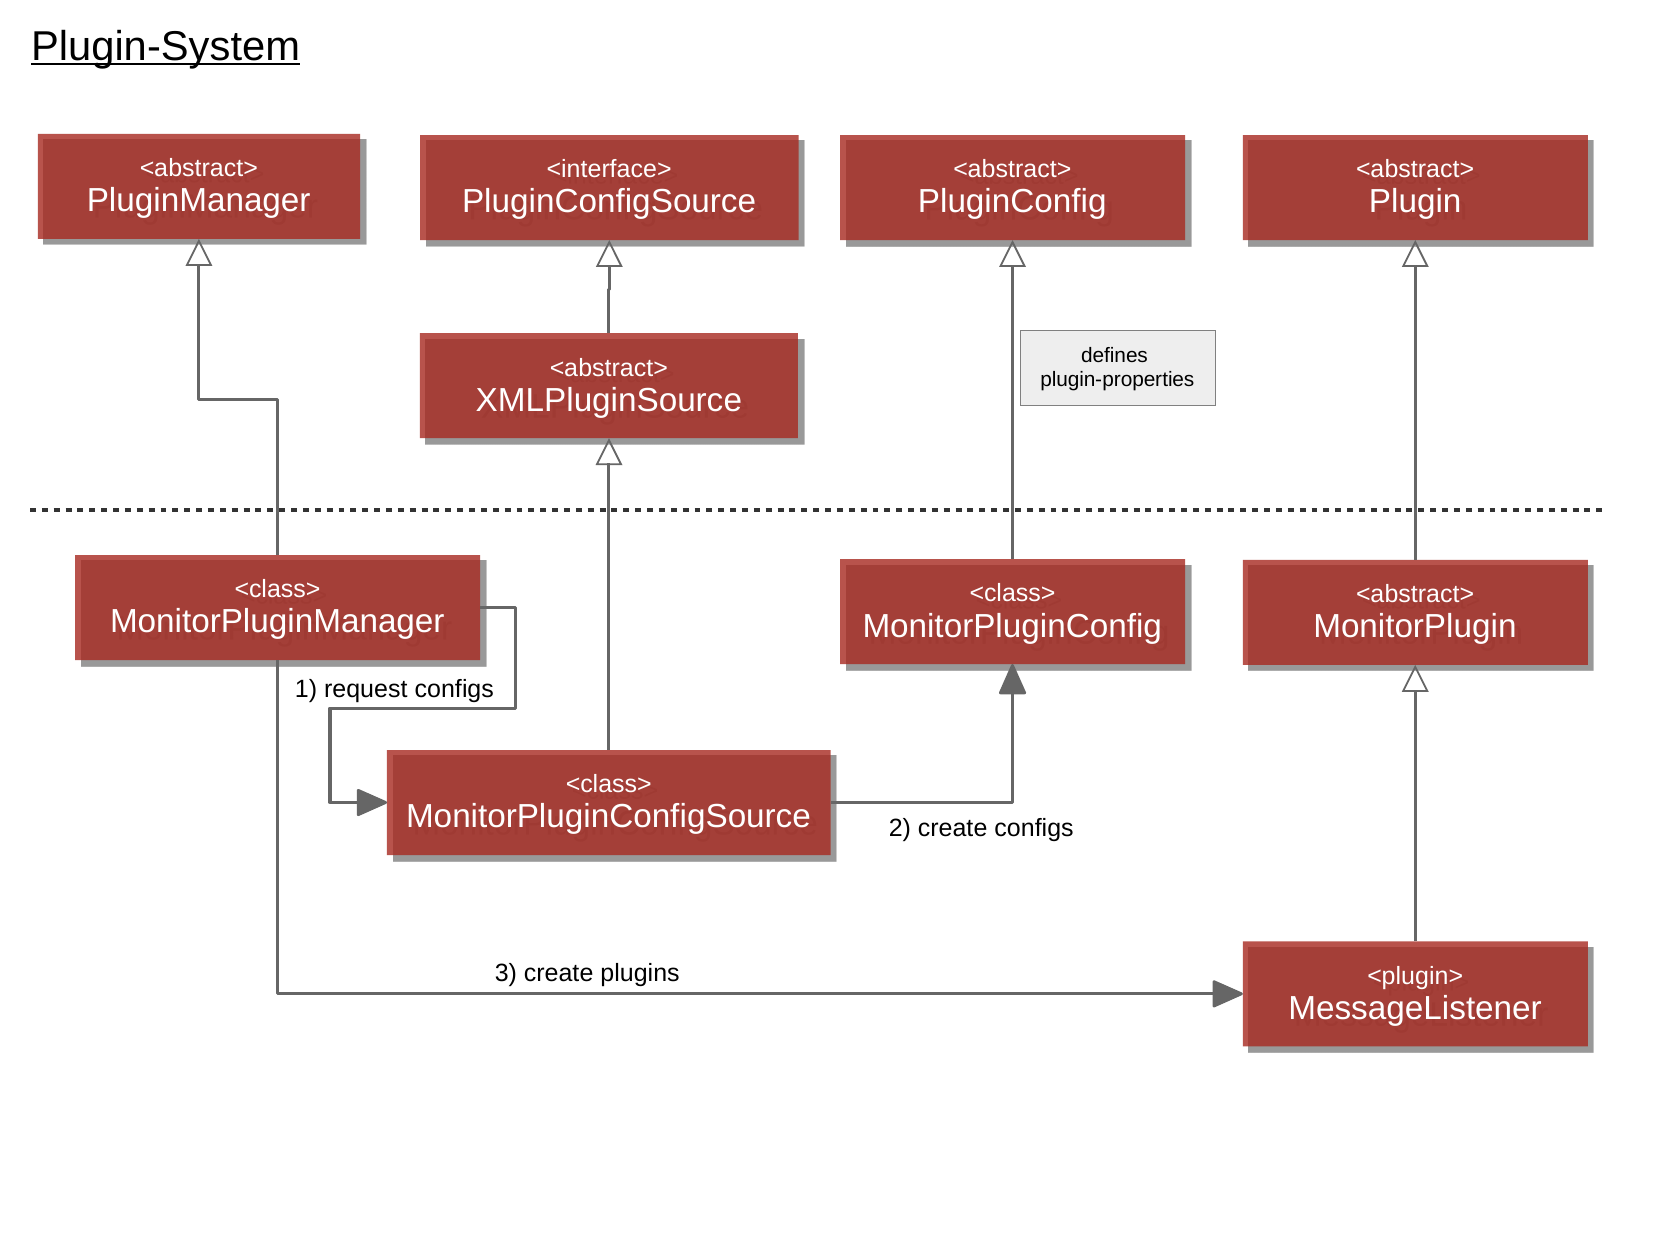

Plugin-System
<abstract>
PluginManager
<interface>
PluginConfigSource
<abstract>
PluginConfig
<abstract>
Plugin
defines
plugin-properties
<abstract>
XMLPluginSource
<class>
MonitorPluginManager
<class>
MonitorPluginConfig
<abstract>
MonitorPlugin
1) request configs
<class>
MonitorPluginConfigSource
2) create configs
<plugin>
MessageListener
3) create plugins